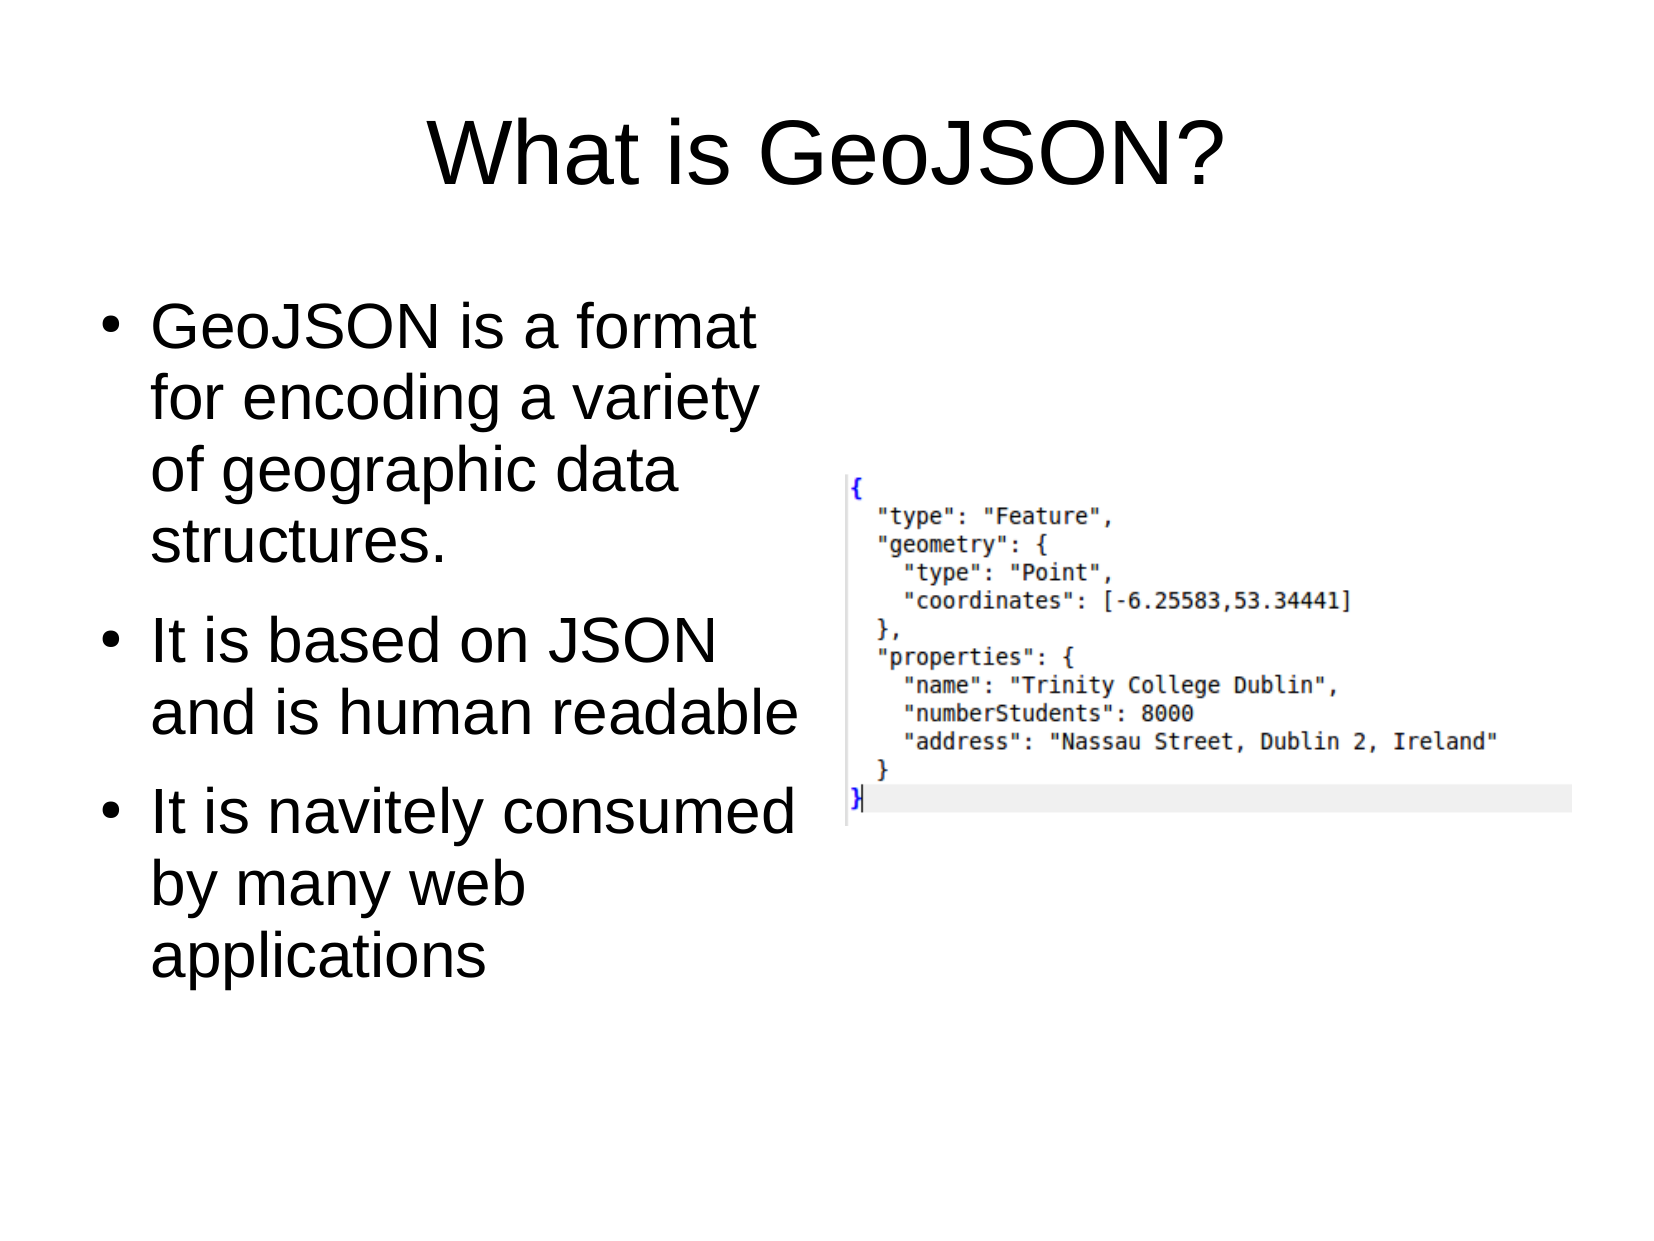

# What is GeoJSON?
GeoJSON is a format for encoding a variety of geographic data structures.
It is based on JSON and is human readable
It is navitely consumed by many web applications